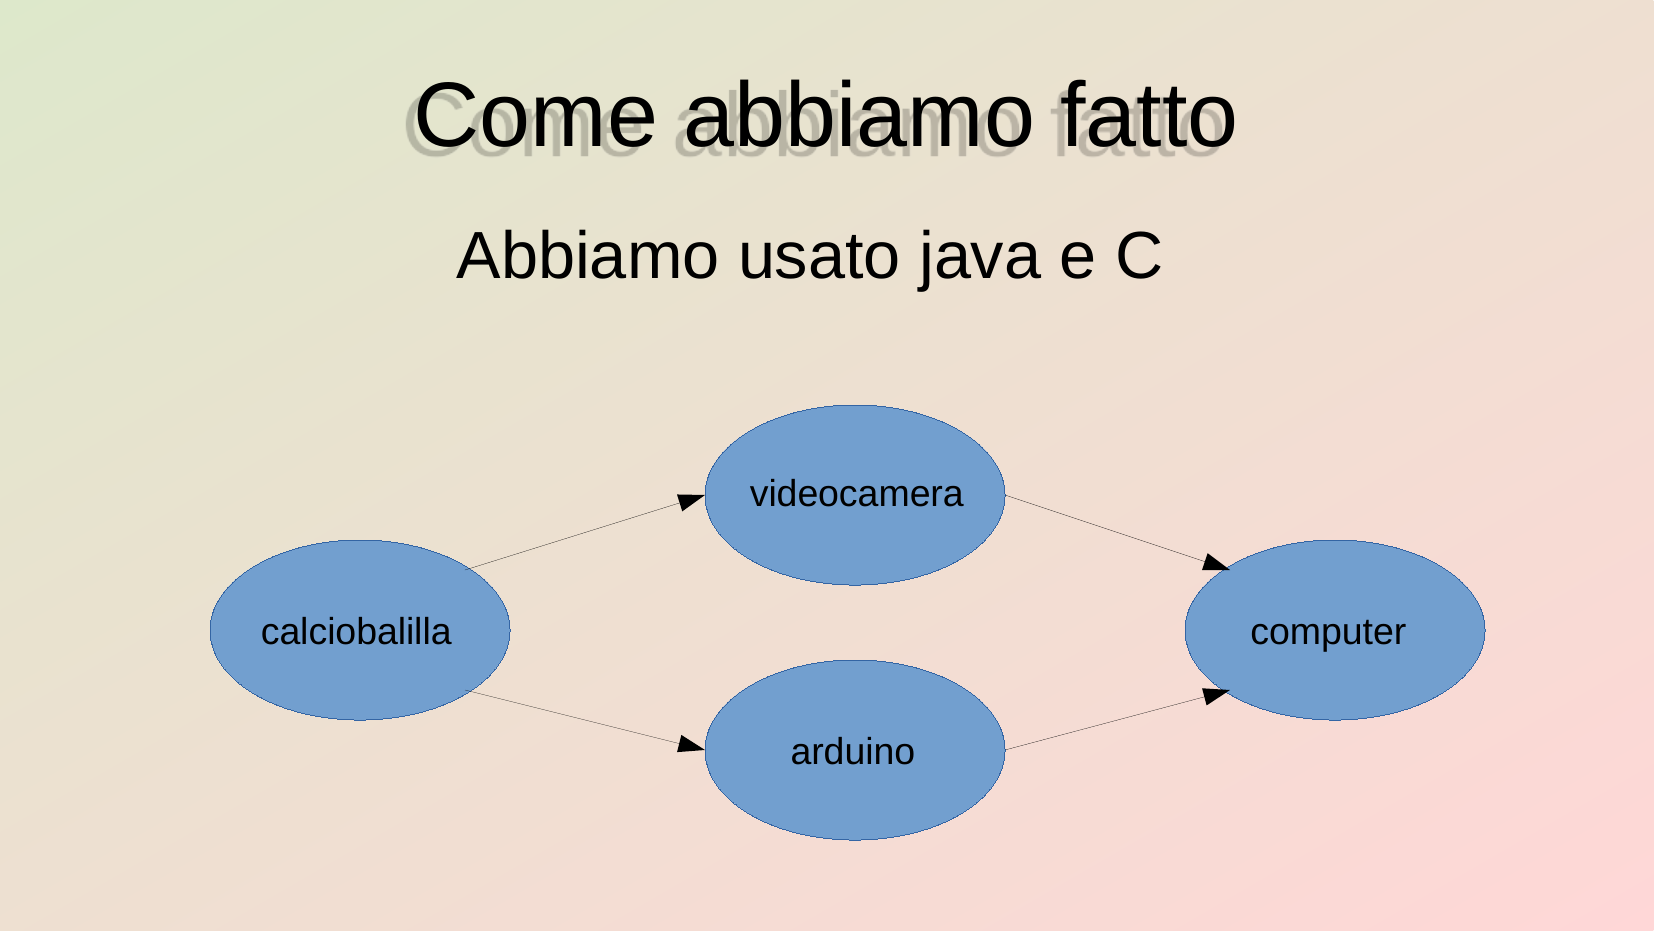

# Come abbiamo fatto
 Abbiamo usato java e C
videocamera
 calciobalilla
computer
arduino